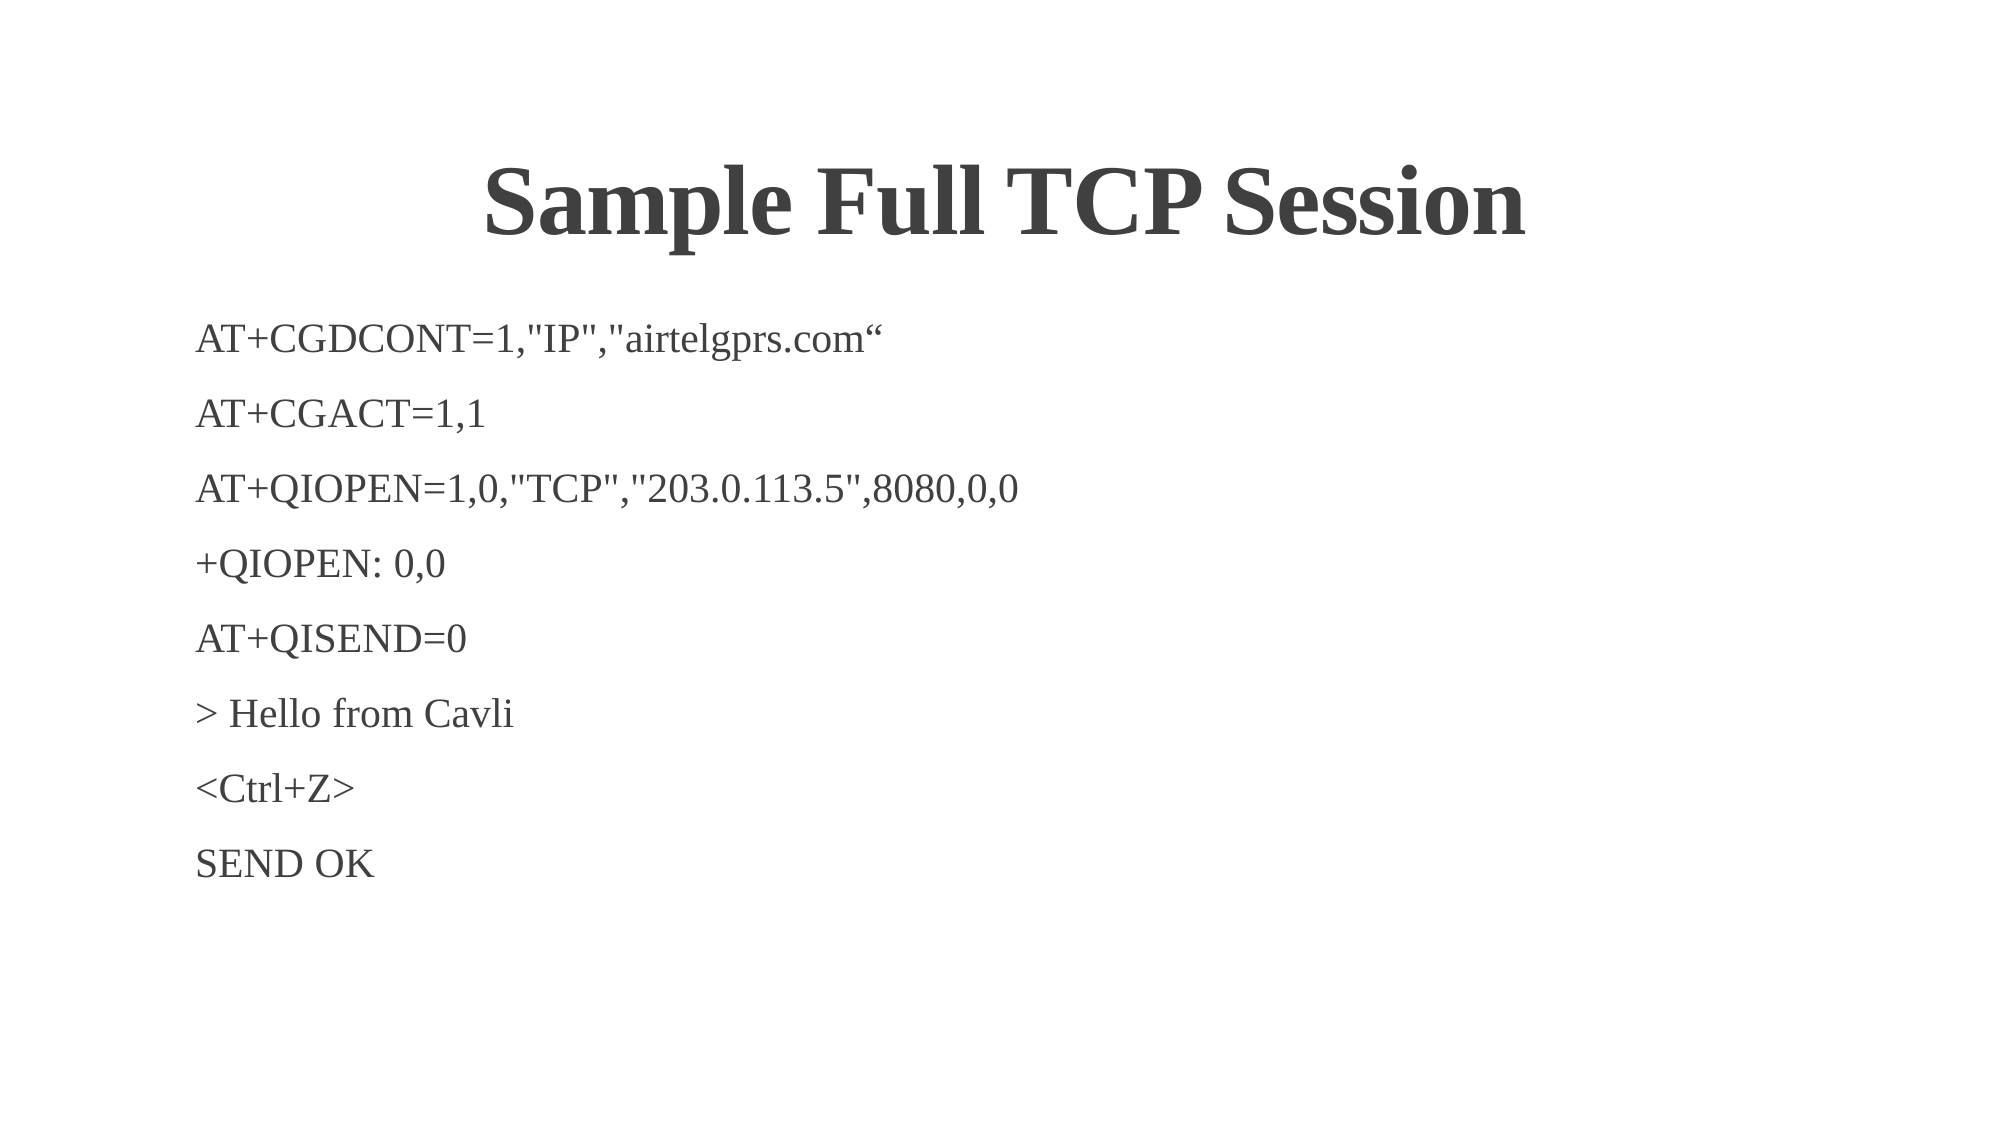

# Sample Full TCP Session
AT+CGDCONT=1,"IP","airtelgprs.com“
AT+CGACT=1,1
AT+QIOPEN=1,0,"TCP","203.0.113.5",8080,0,0
+QIOPEN: 0,0
AT+QISEND=0
> Hello from Cavli
<Ctrl+Z>
SEND OK